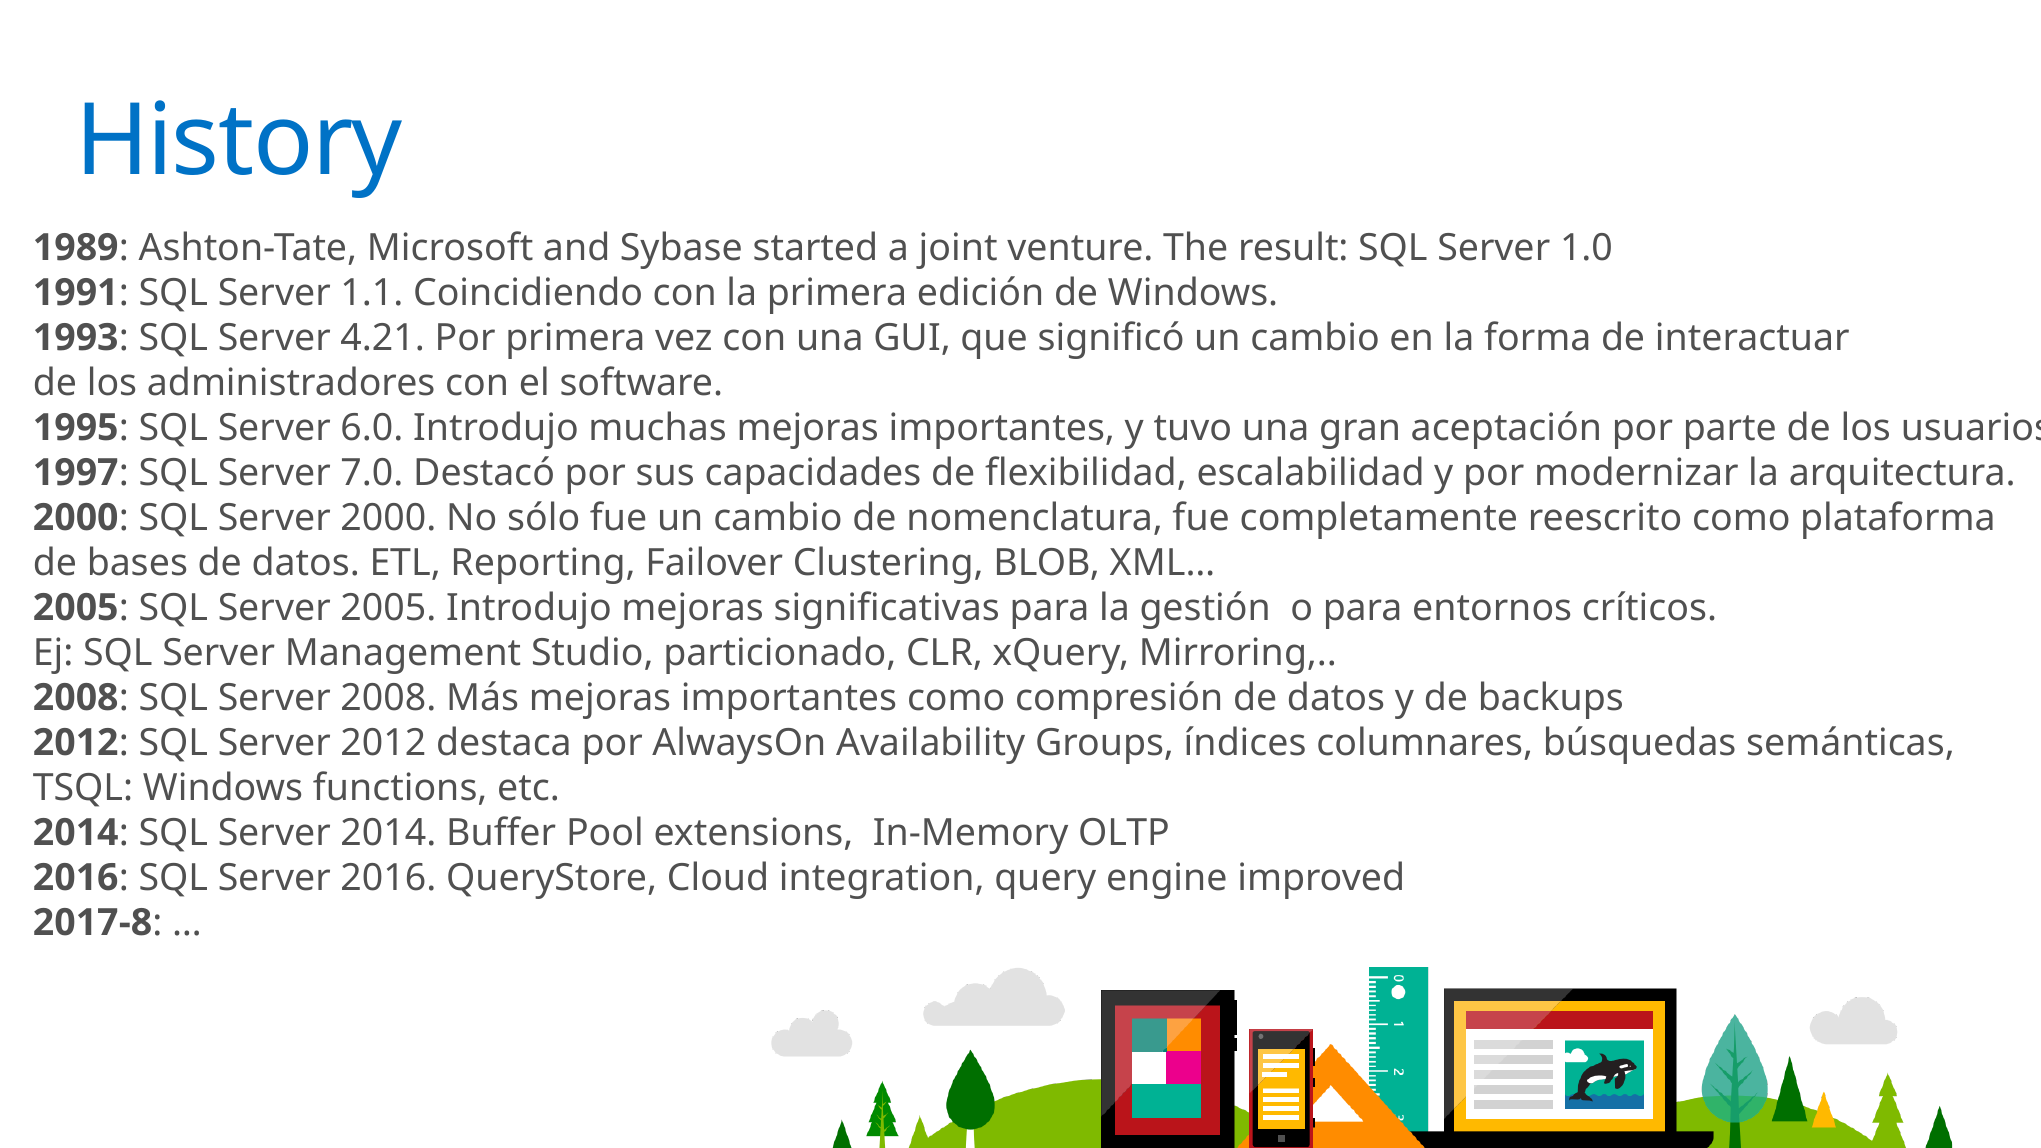

# History
1989: Ashton-Tate, Microsoft and Sybase started a joint venture. The result: SQL Server 1.0
1991: SQL Server 1.1. Coincidiendo con la primera edición de Windows.
1993: SQL Server 4.21. Por primera vez con una GUI, que significó un cambio en la forma de interactuar
de los administradores con el software.
1995: SQL Server 6.0. Introdujo muchas mejoras importantes, y tuvo una gran aceptación por parte de los usuarios.
1997: SQL Server 7.0. Destacó por sus capacidades de flexibilidad, escalabilidad y por modernizar la arquitectura.
2000: SQL Server 2000. No sólo fue un cambio de nomenclatura, fue completamente reescrito como plataforma
de bases de datos. ETL, Reporting, Failover Clustering, BLOB, XML…
2005: SQL Server 2005. Introdujo mejoras significativas para la gestión o para entornos críticos.
Ej: SQL Server Management Studio, particionado, CLR, xQuery, Mirroring,..
2008: SQL Server 2008. Más mejoras importantes como compresión de datos y de backups
2012: SQL Server 2012 destaca por AlwaysOn Availability Groups, índices columnares, búsquedas semánticas,
TSQL: Windows functions, etc.
2014: SQL Server 2014. Buffer Pool extensions, In-Memory OLTP
2016: SQL Server 2016. QueryStore, Cloud integration, query engine improved
2017-8: …